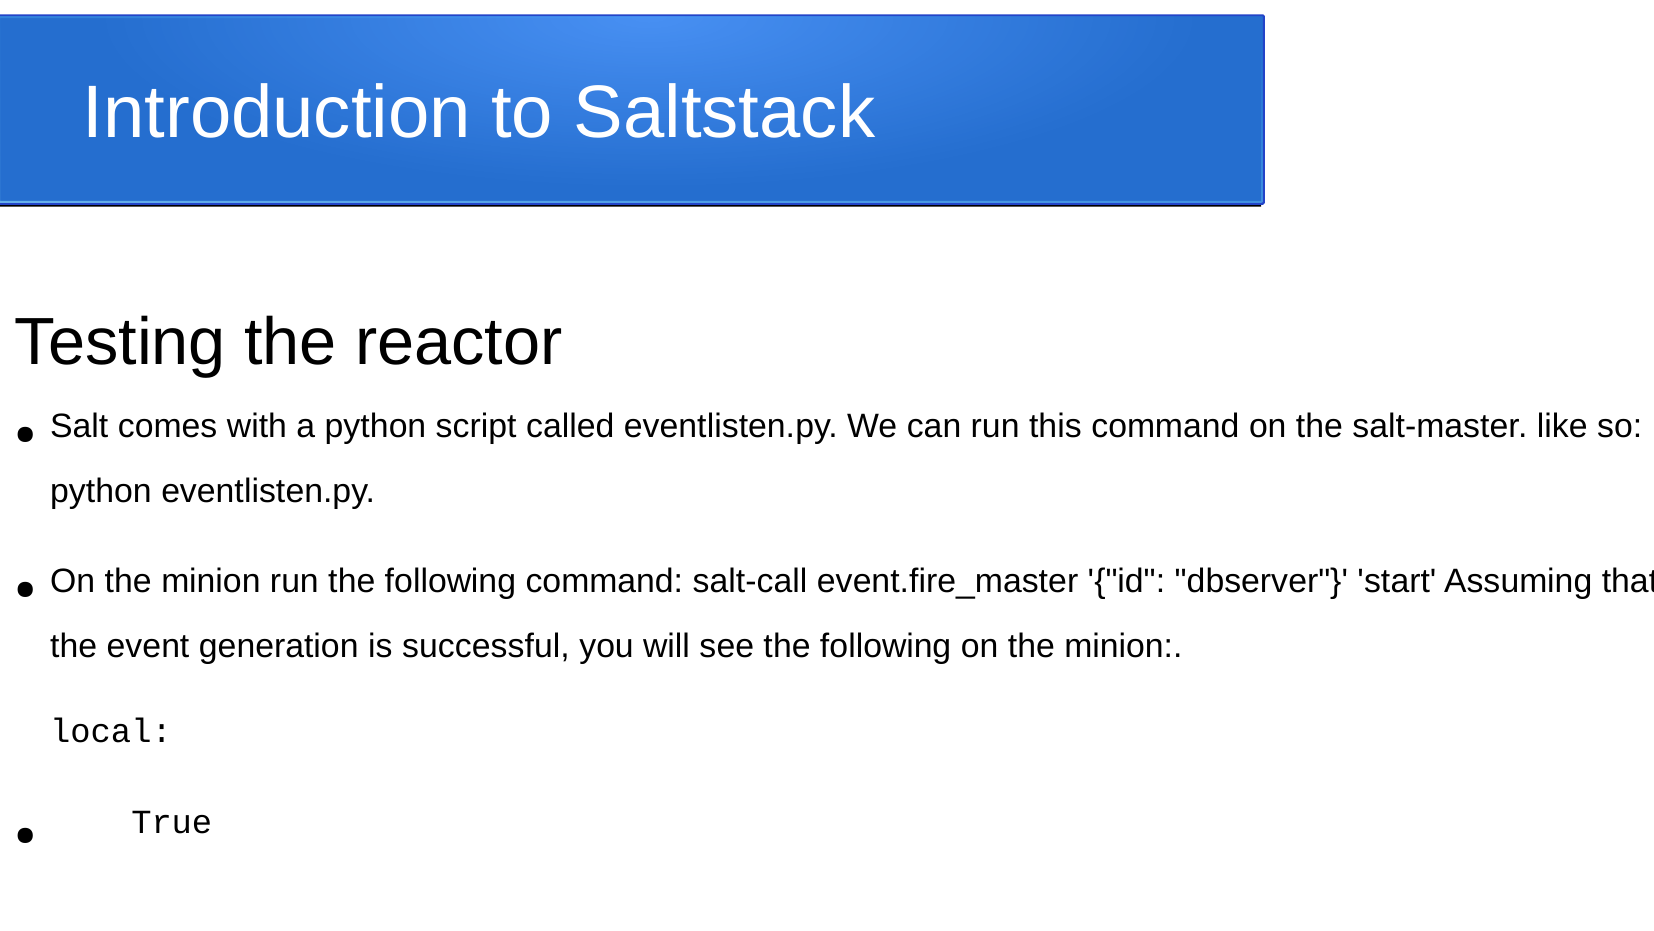

# Introduction to Saltstack
Testing the reactor
Salt comes with a python script called eventlisten.py. We can run this command on the salt-master. like so: python eventlisten.py.
On the minion run the following command: salt-call event.fire_master '{"id": "dbserver"}' 'start' Assuming that the event generation is successful, you will see the following on the minion:.
local:
 True